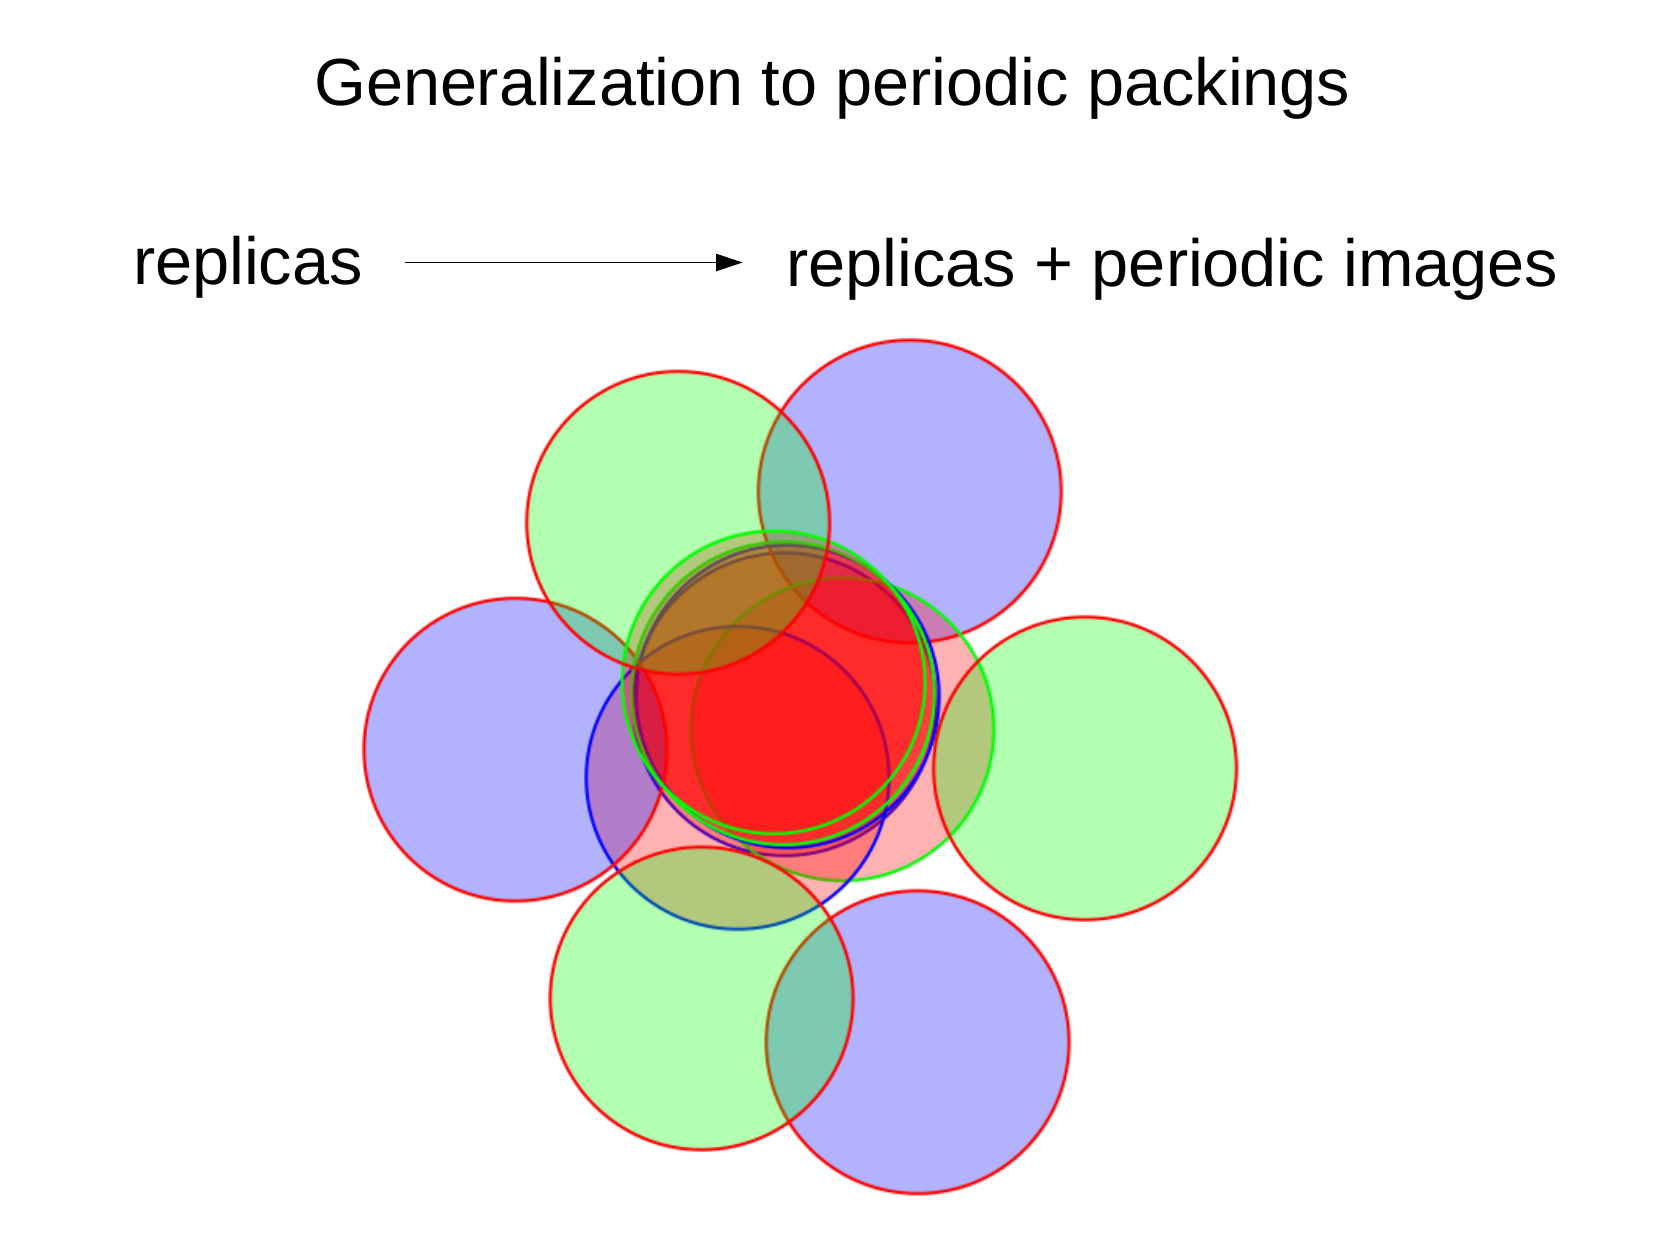

Generalization to periodic packings
replicas
replicas + periodic images